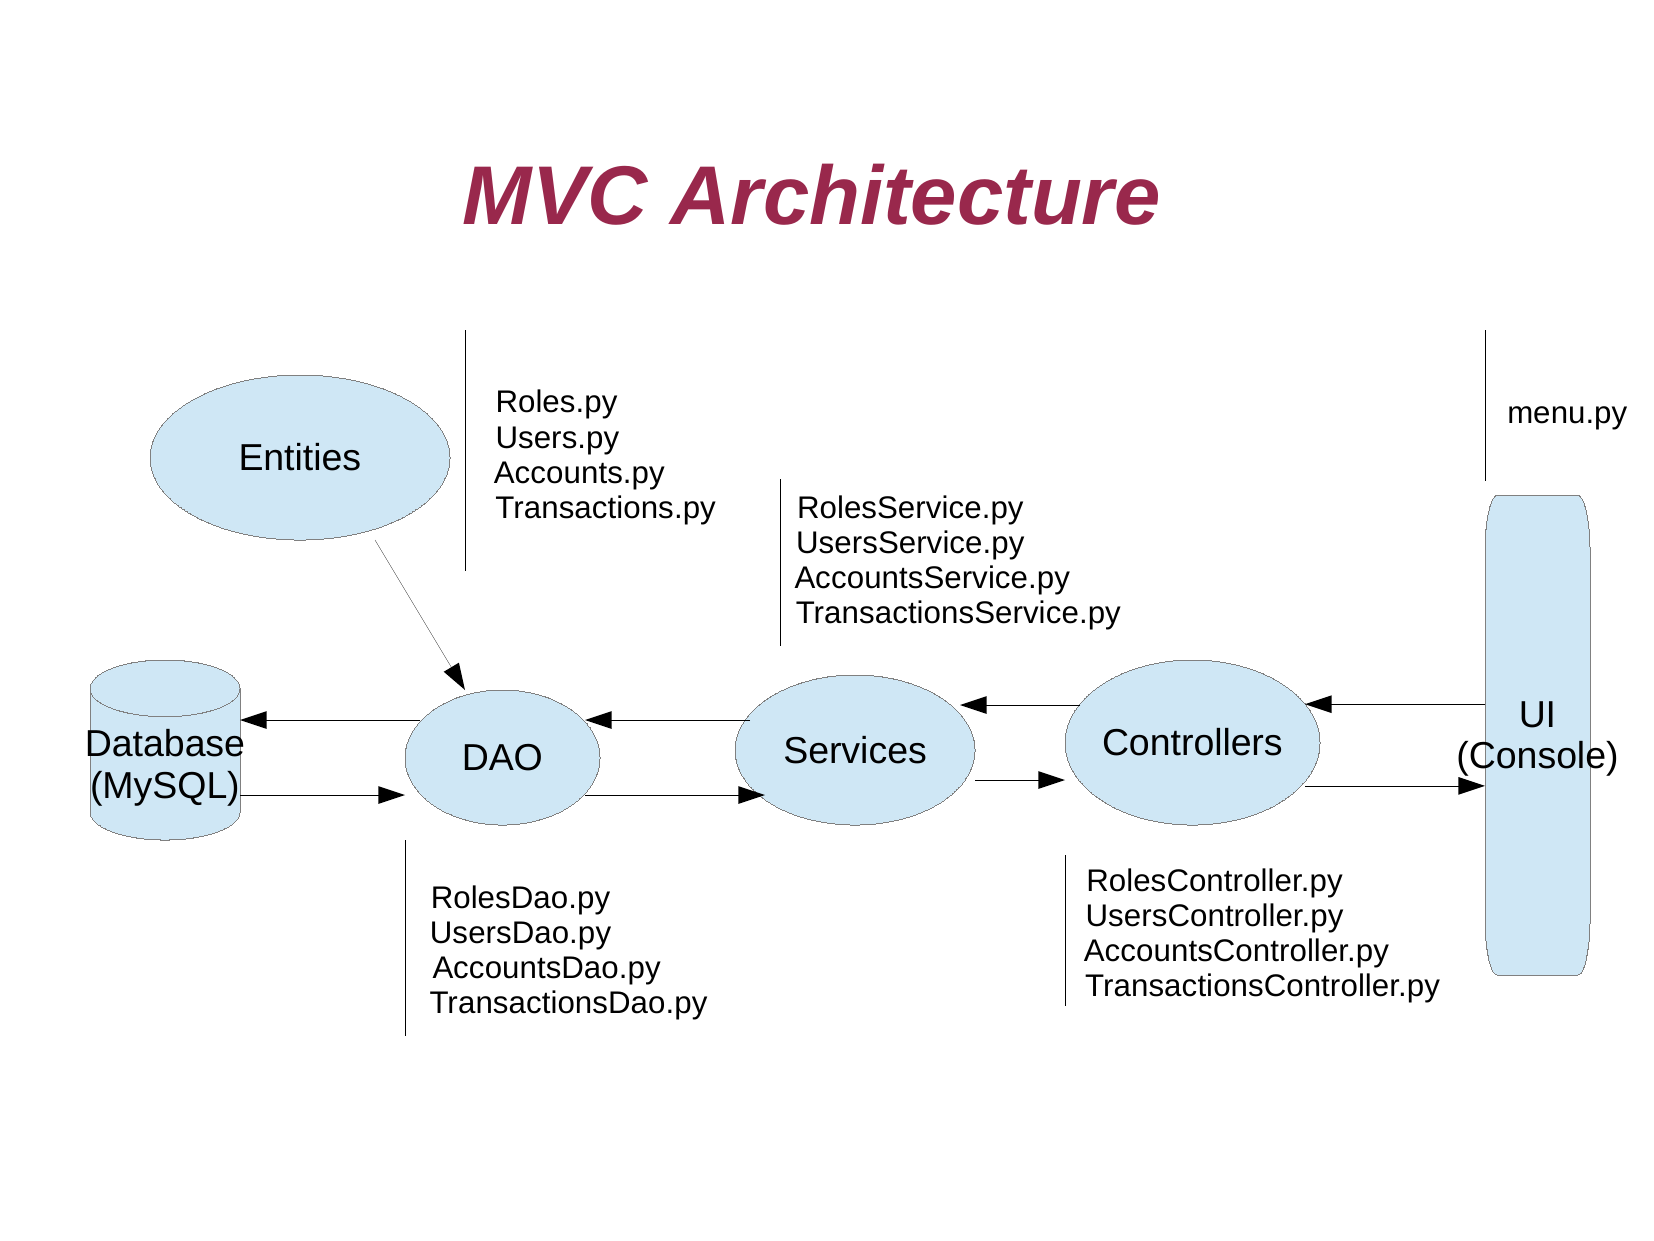

# MVC Architecture
menu.py
Entities
 Roles.py
 Users.py
 Accounts.py
 Transactions.py
 RolesService.py
 UsersService.py
 AccountsService.py
 TransactionsService.py
UI
(Console)
Database
(MySQL)
Controllers
Services
DAO
 RolesController.py
 UsersController.py
 AccountsController.py
 TransactionsController.py
 RolesDao.py
 UsersDao.py
 AccountsDao.py
 TransactionsDao.py